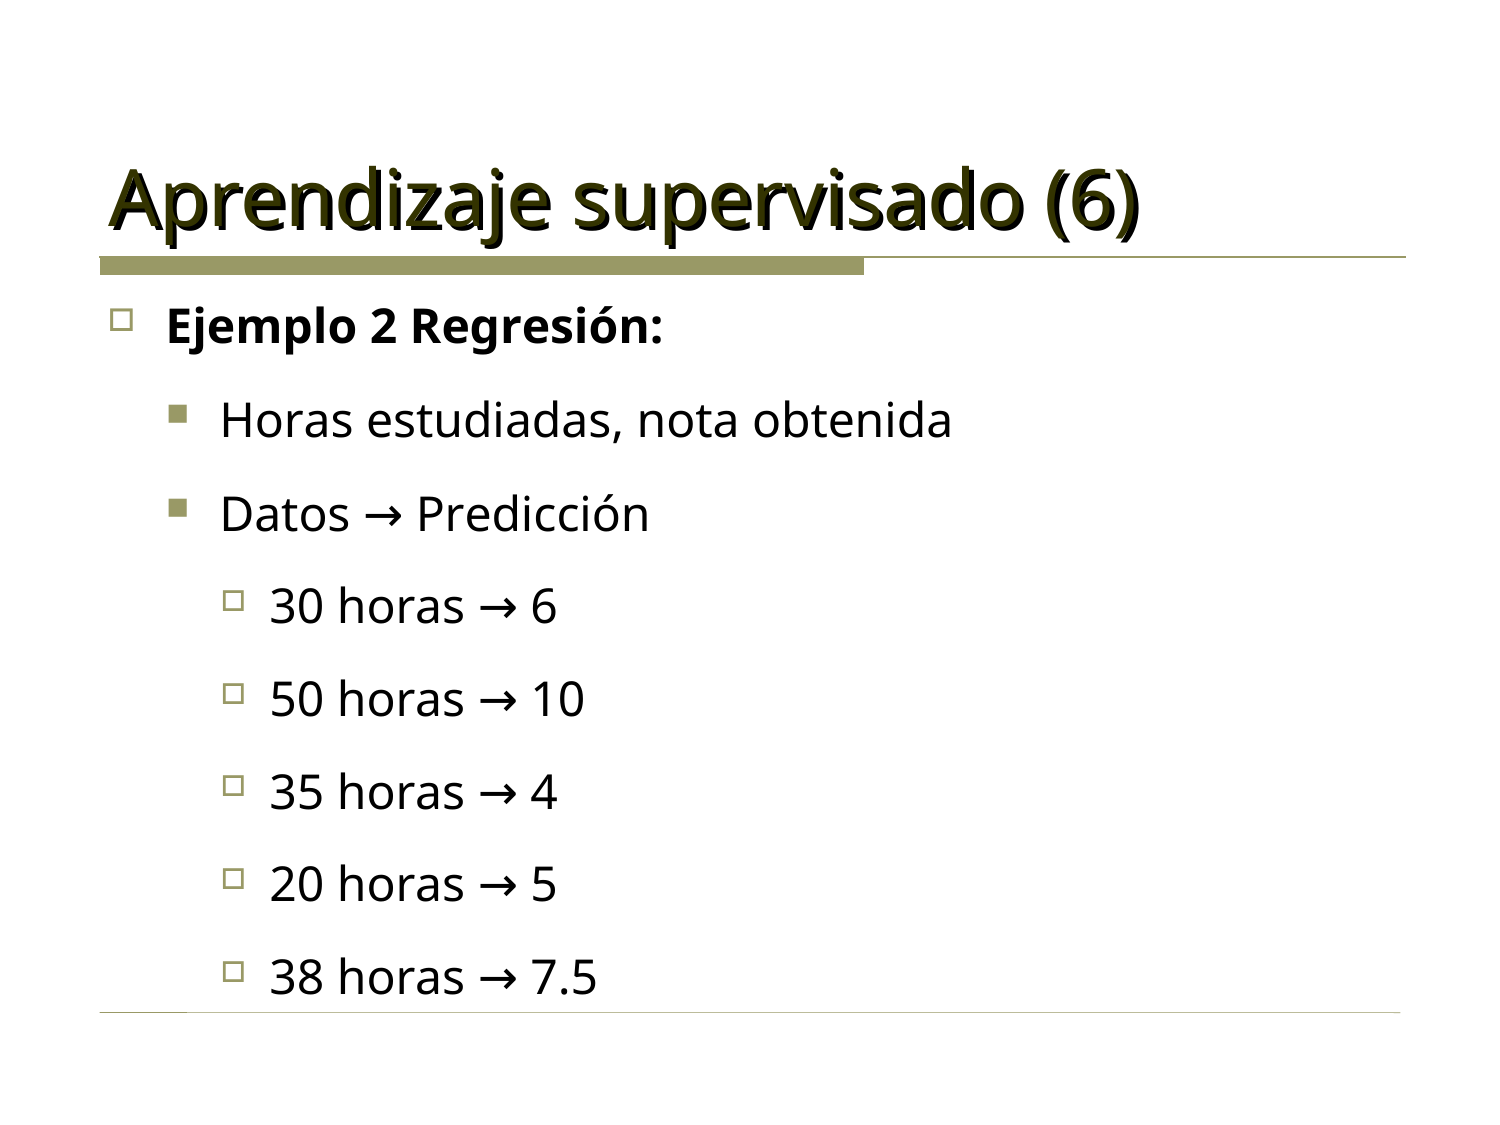

# Aprendizaje supervisado (6)
Ejemplo 2 Regresión:
Horas estudiadas, nota obtenida
Datos → Predicción
30 horas → 6
50 horas → 10
35 horas → 4
20 horas → 5
38 horas → 7.5